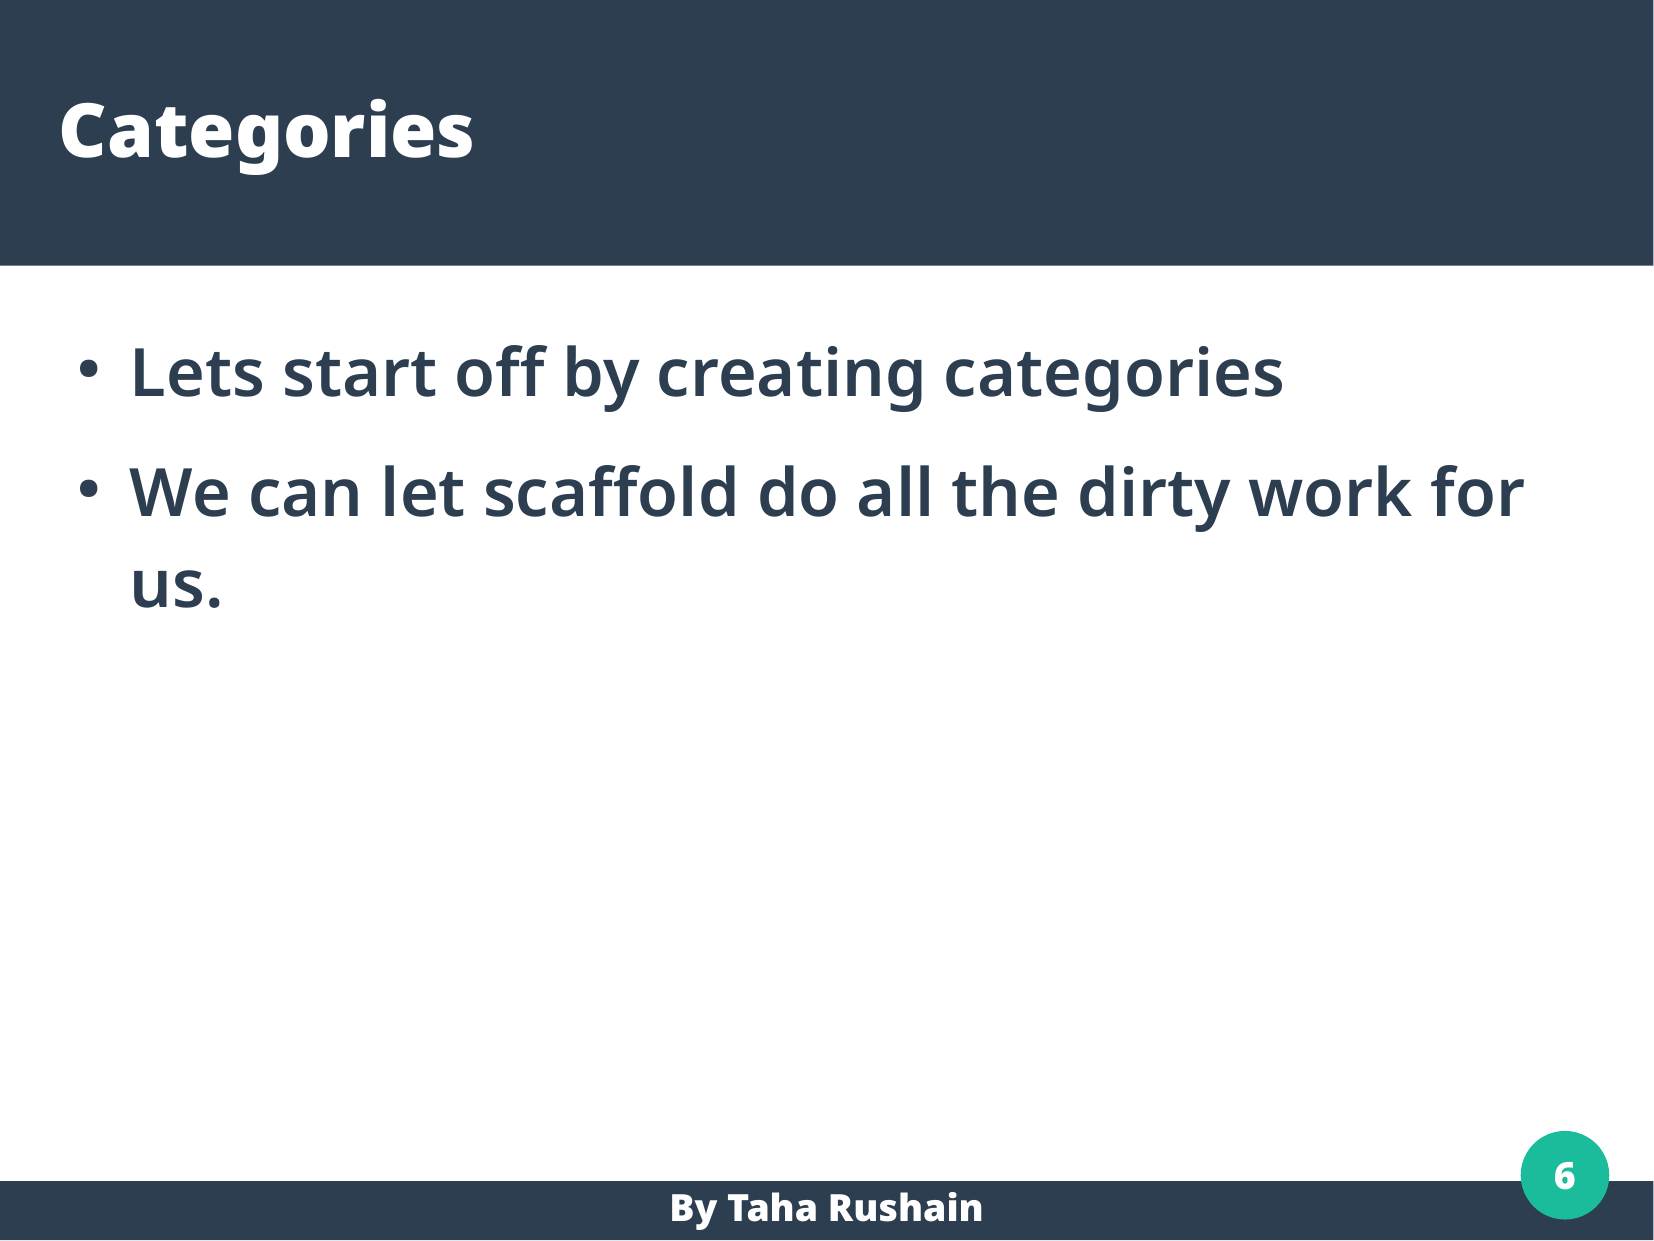

# Categories
Lets start off by creating categories
We can let scaffold do all the dirty work for us.
6
By Taha Rushain